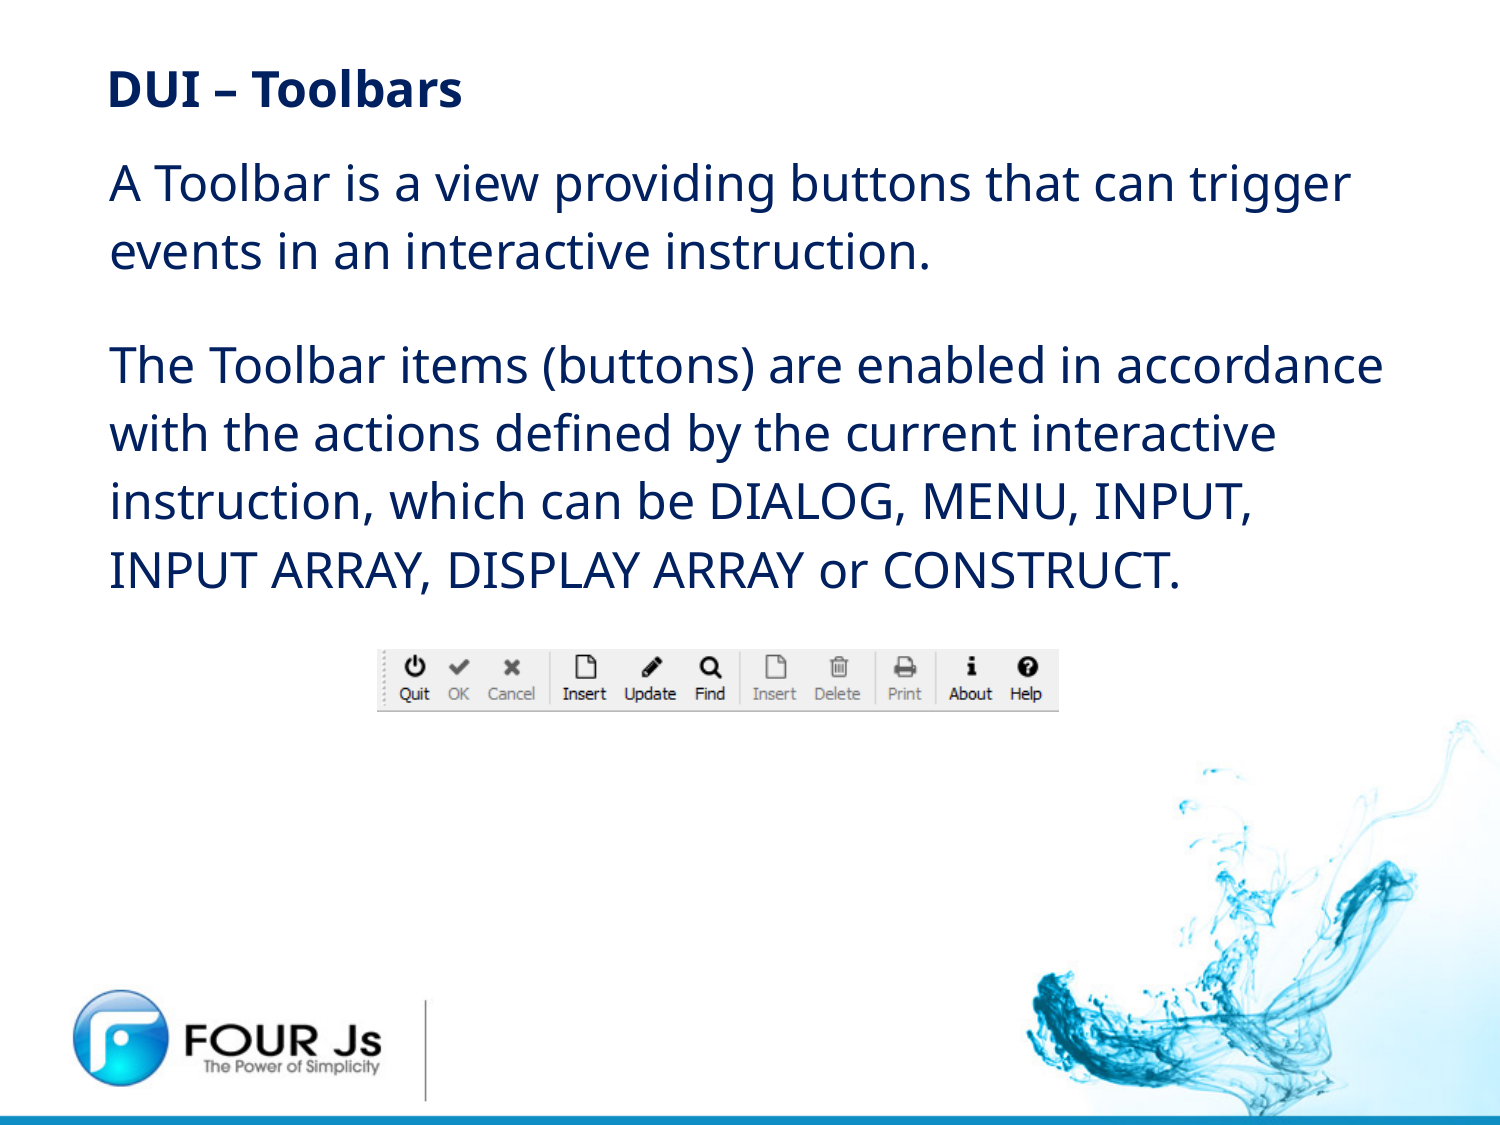

# DUI – Toolbars
A Toolbar is a view providing buttons that can trigger events in an interactive instruction.
The Toolbar items (buttons) are enabled in accordance with the actions defined by the current interactive instruction, which can be DIALOG, MENU, INPUT, INPUT ARRAY, DISPLAY ARRAY or CONSTRUCT.